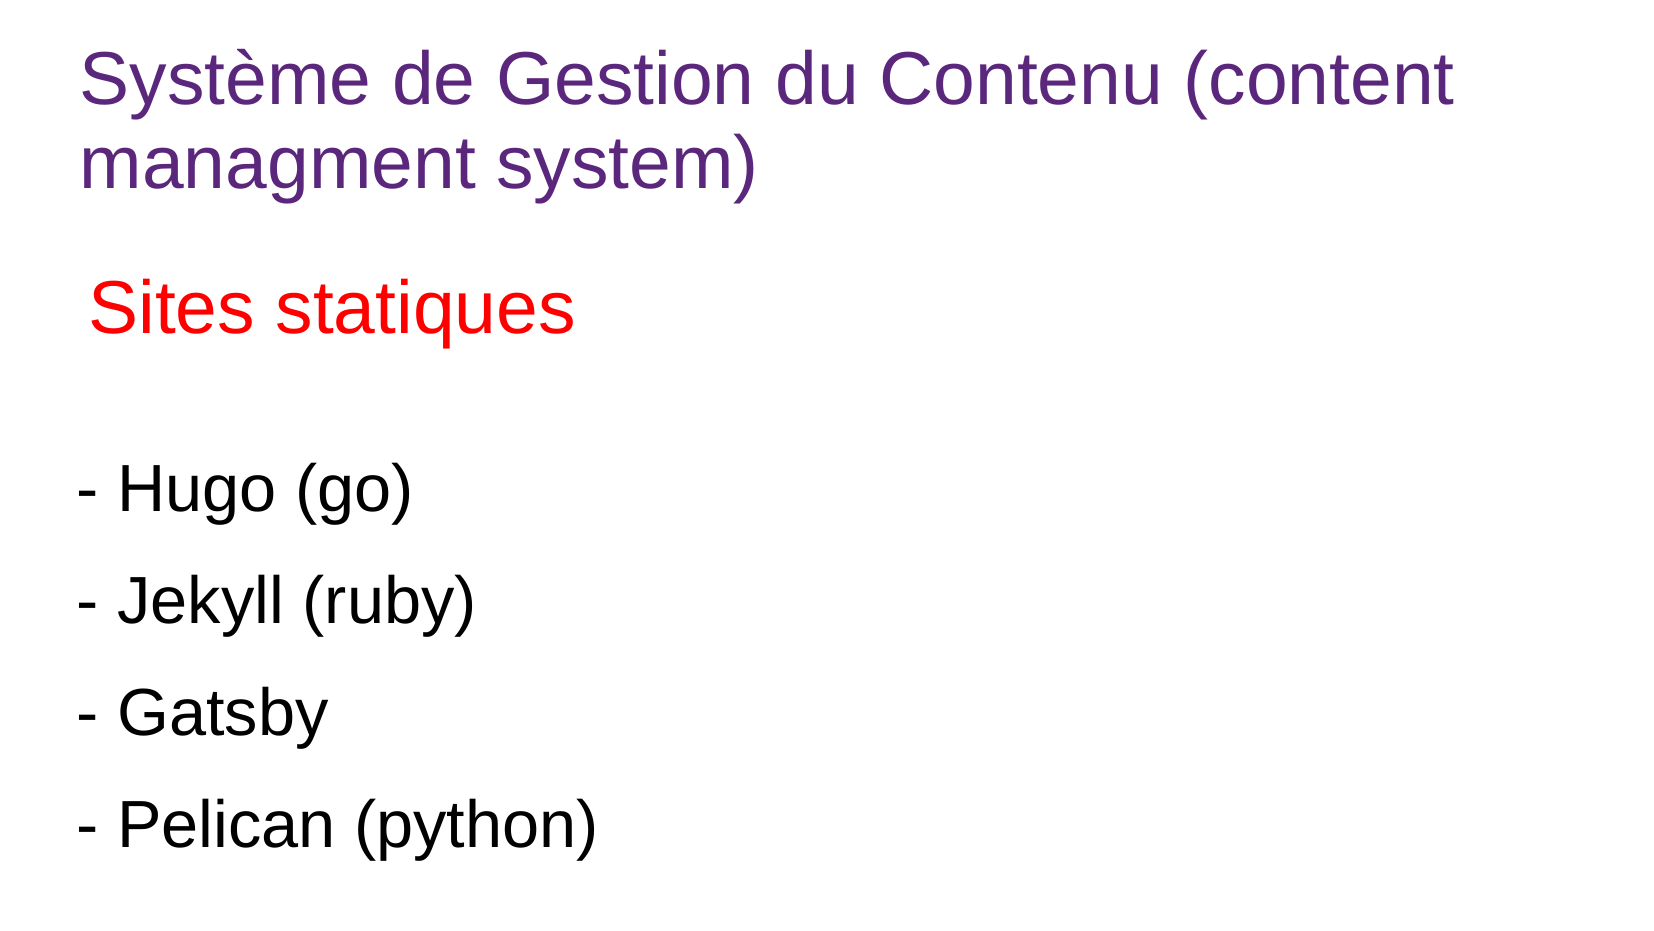

# Système de Gestion du Contenu (content managment system)
Sites statiques
- Hugo (go)
- Jekyll (ruby)
- Gatsby
- Pelican (python)